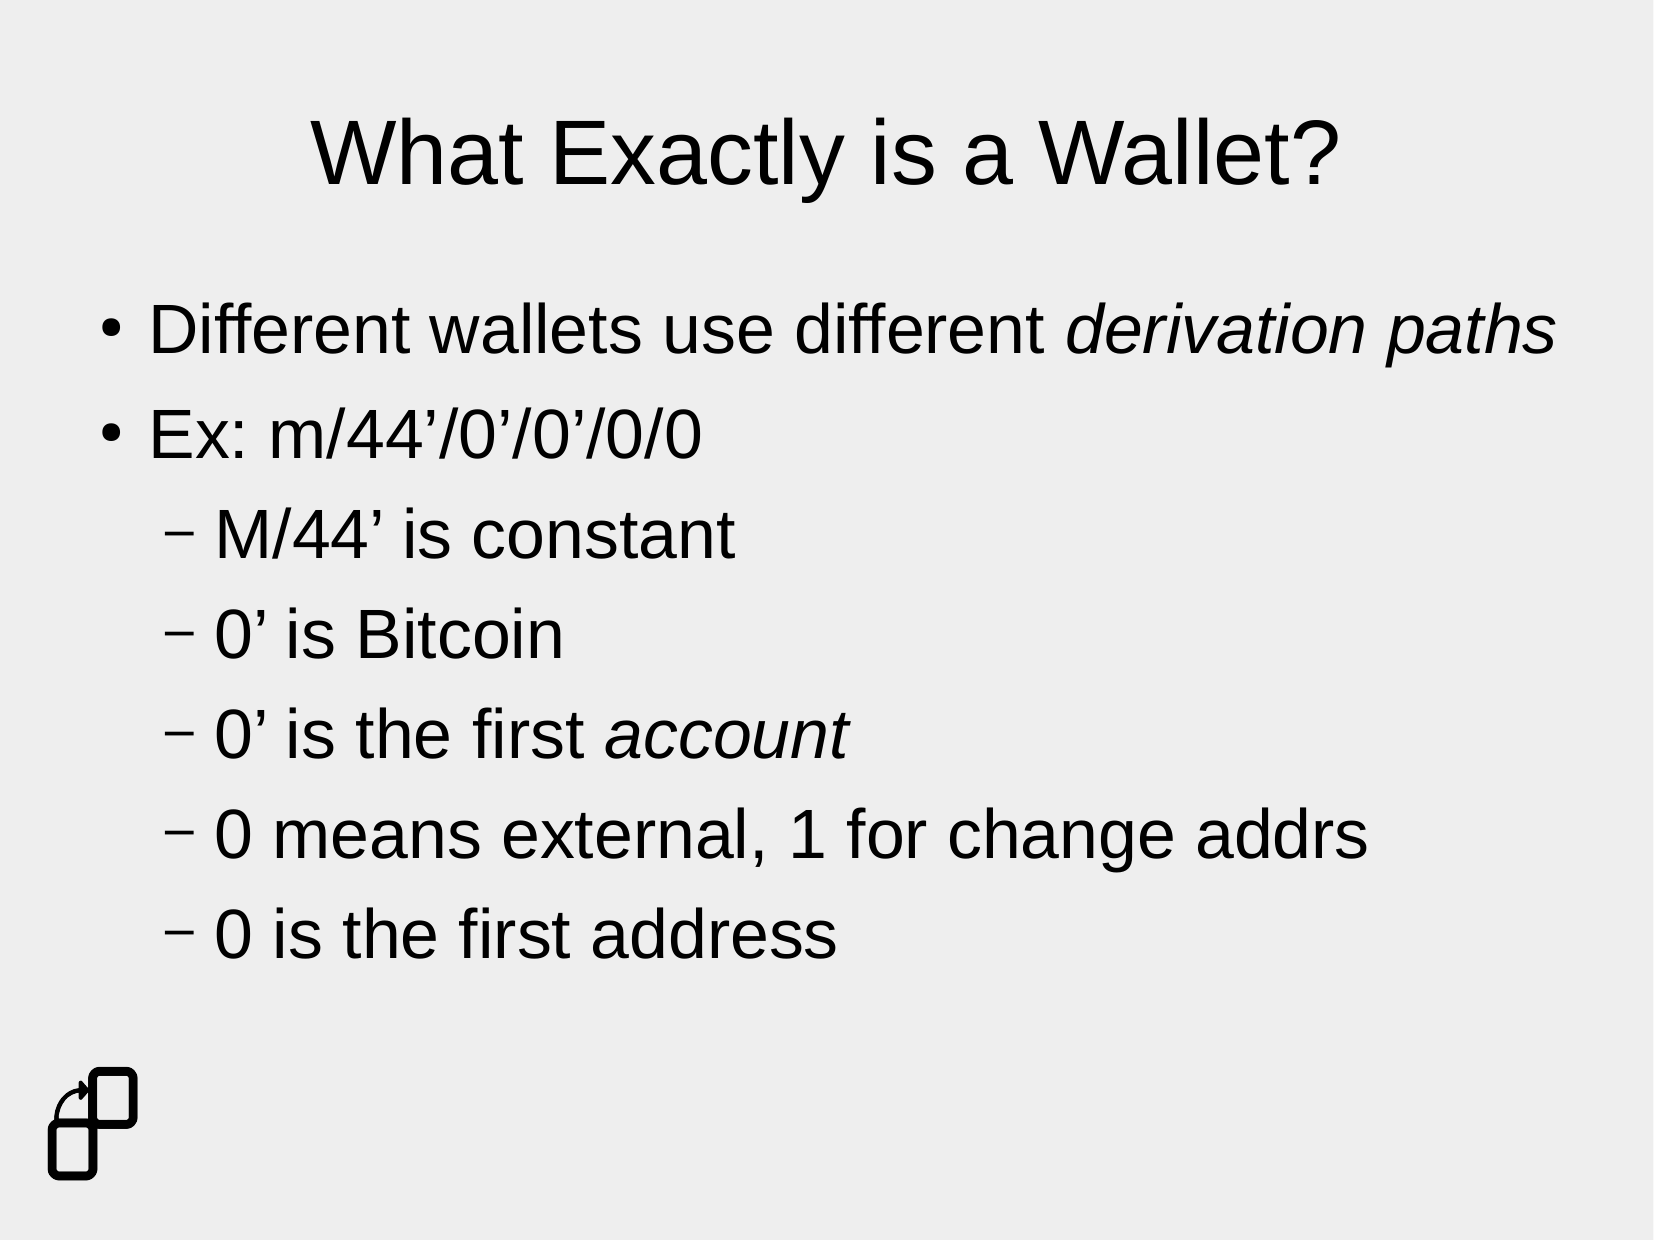

# What Exactly is a Wallet?
Different wallets use different derivation paths
Ex: m/44’/0’/0’/0/0
M/44’ is constant
0’ is Bitcoin
0’ is the first account
0 means external, 1 for change addrs
0 is the first address